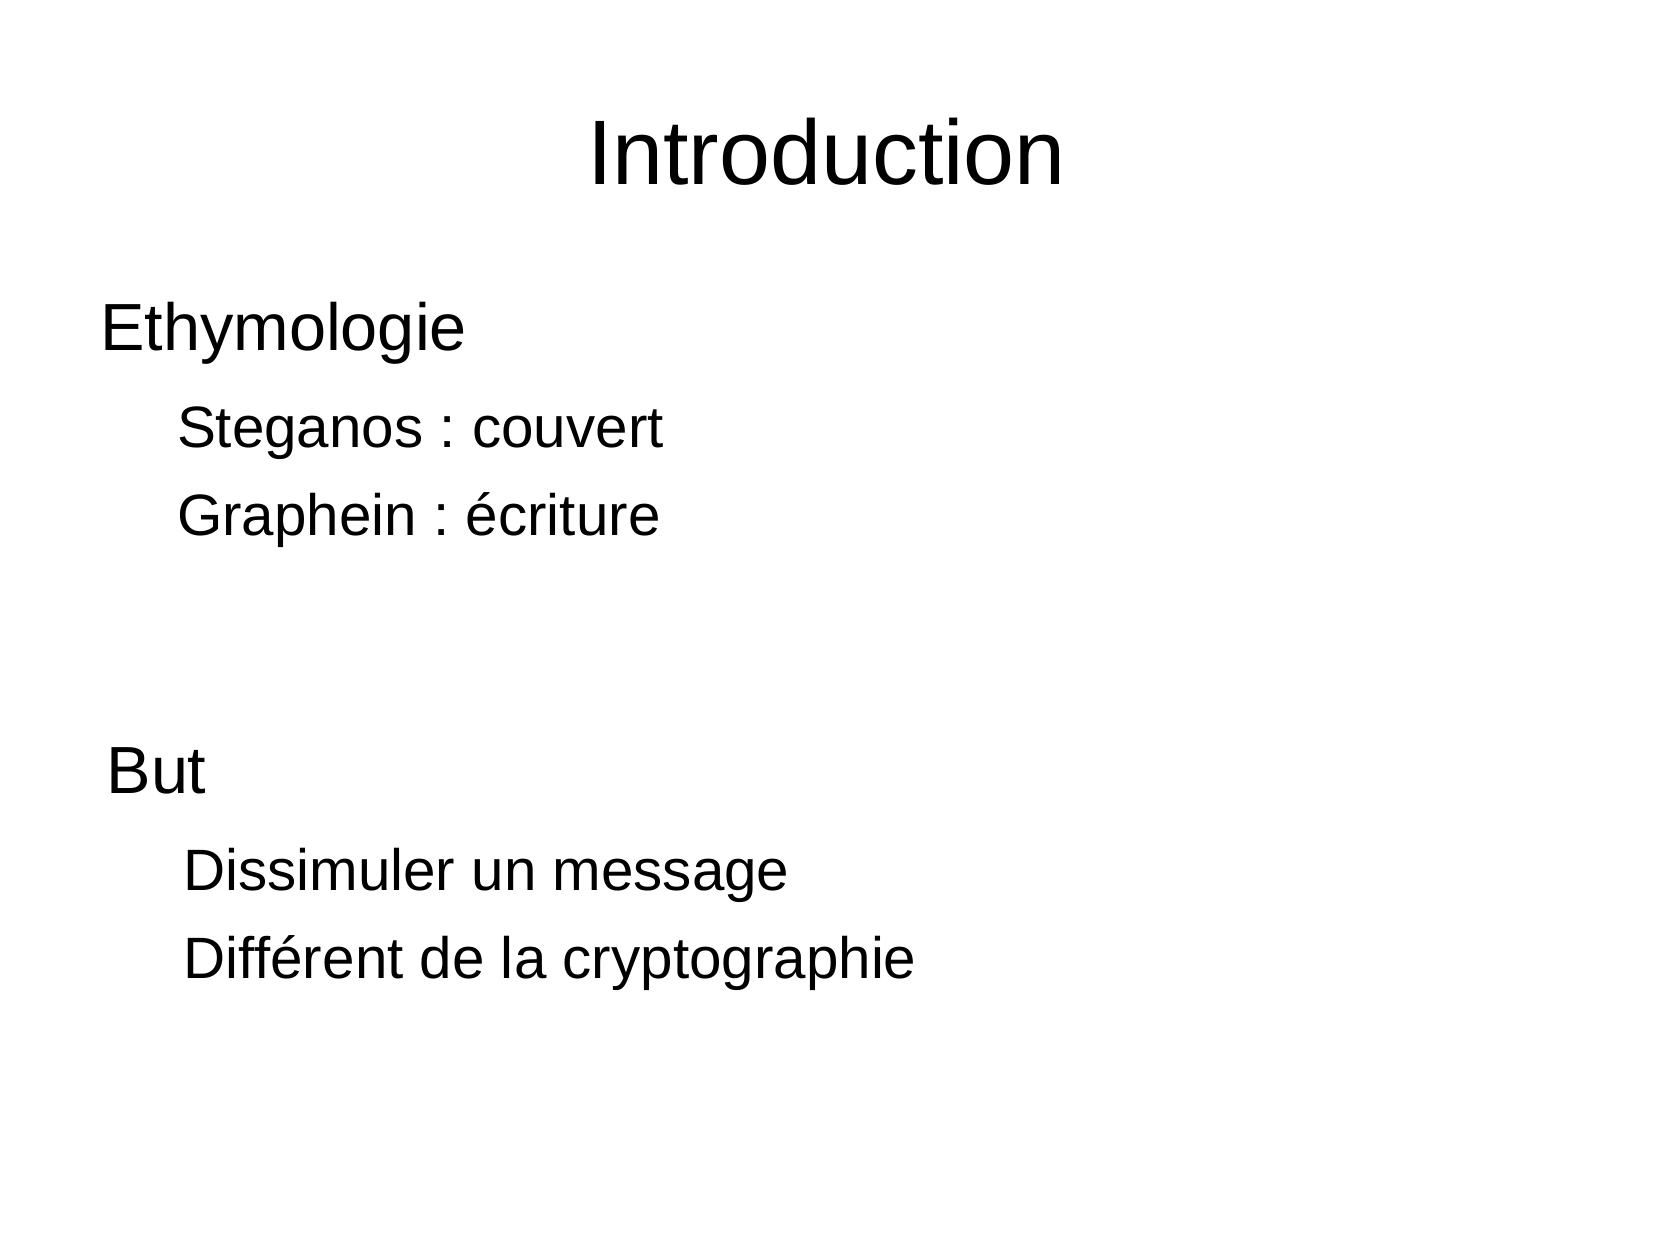

# Introduction
Ethymologie
Steganos : couvert
Graphein : écriture
But
Dissimuler un message
Différent de la cryptographie